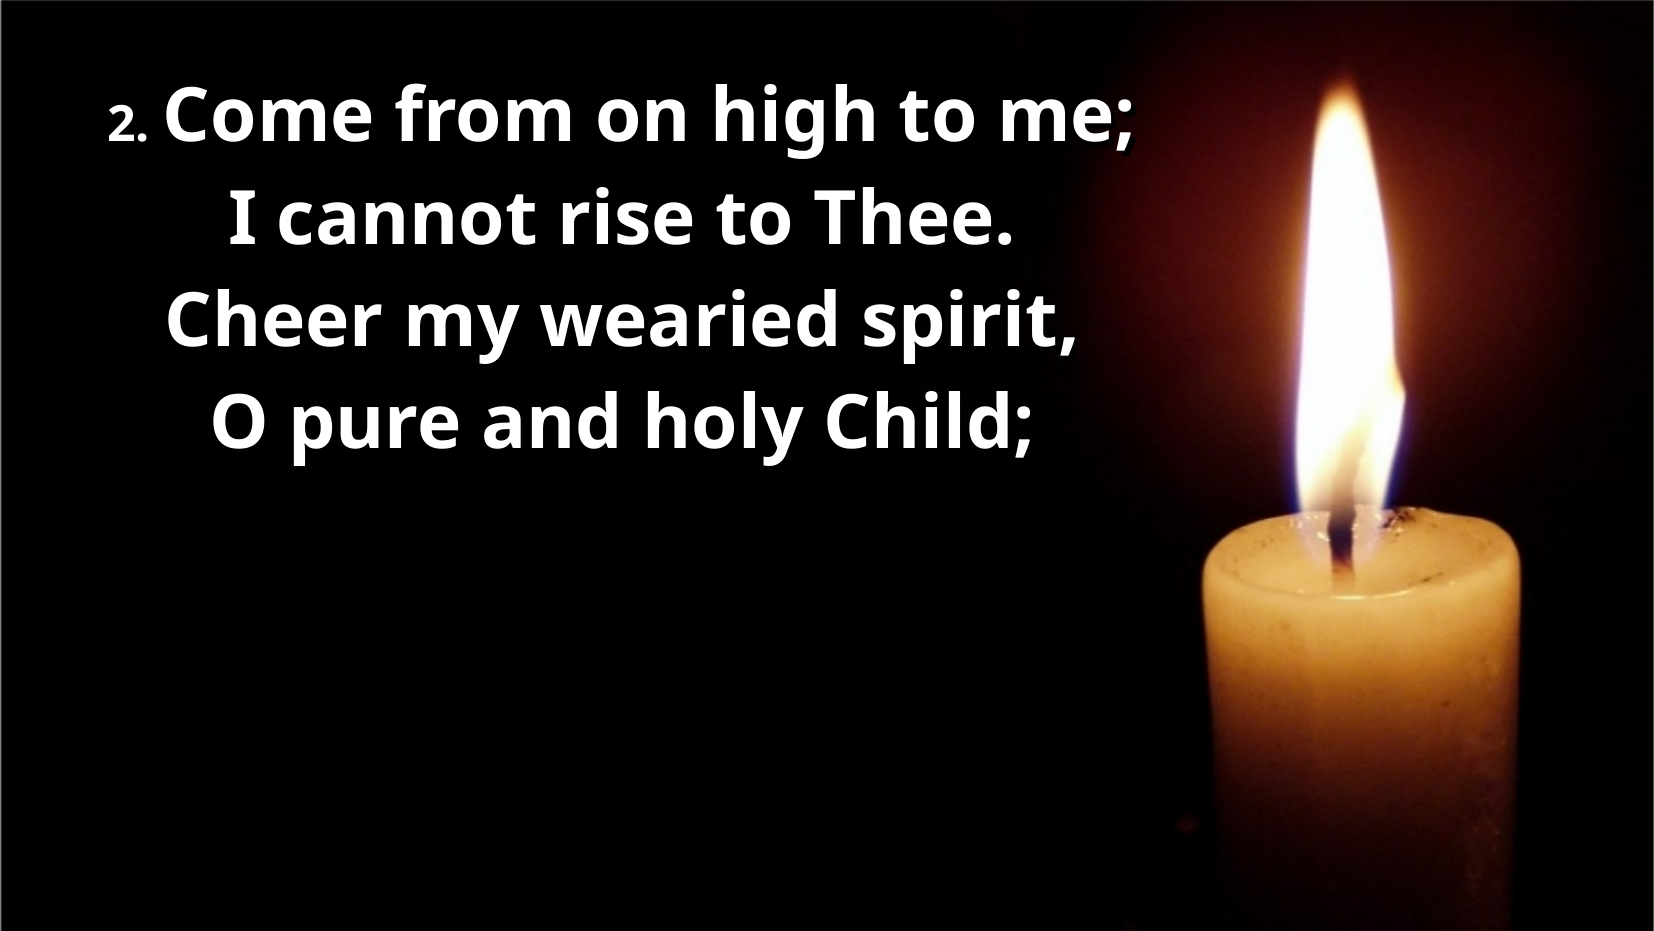

2. Come from on high to me;
I cannot rise to Thee.
Cheer my wearied spirit,
O pure and holy Child;